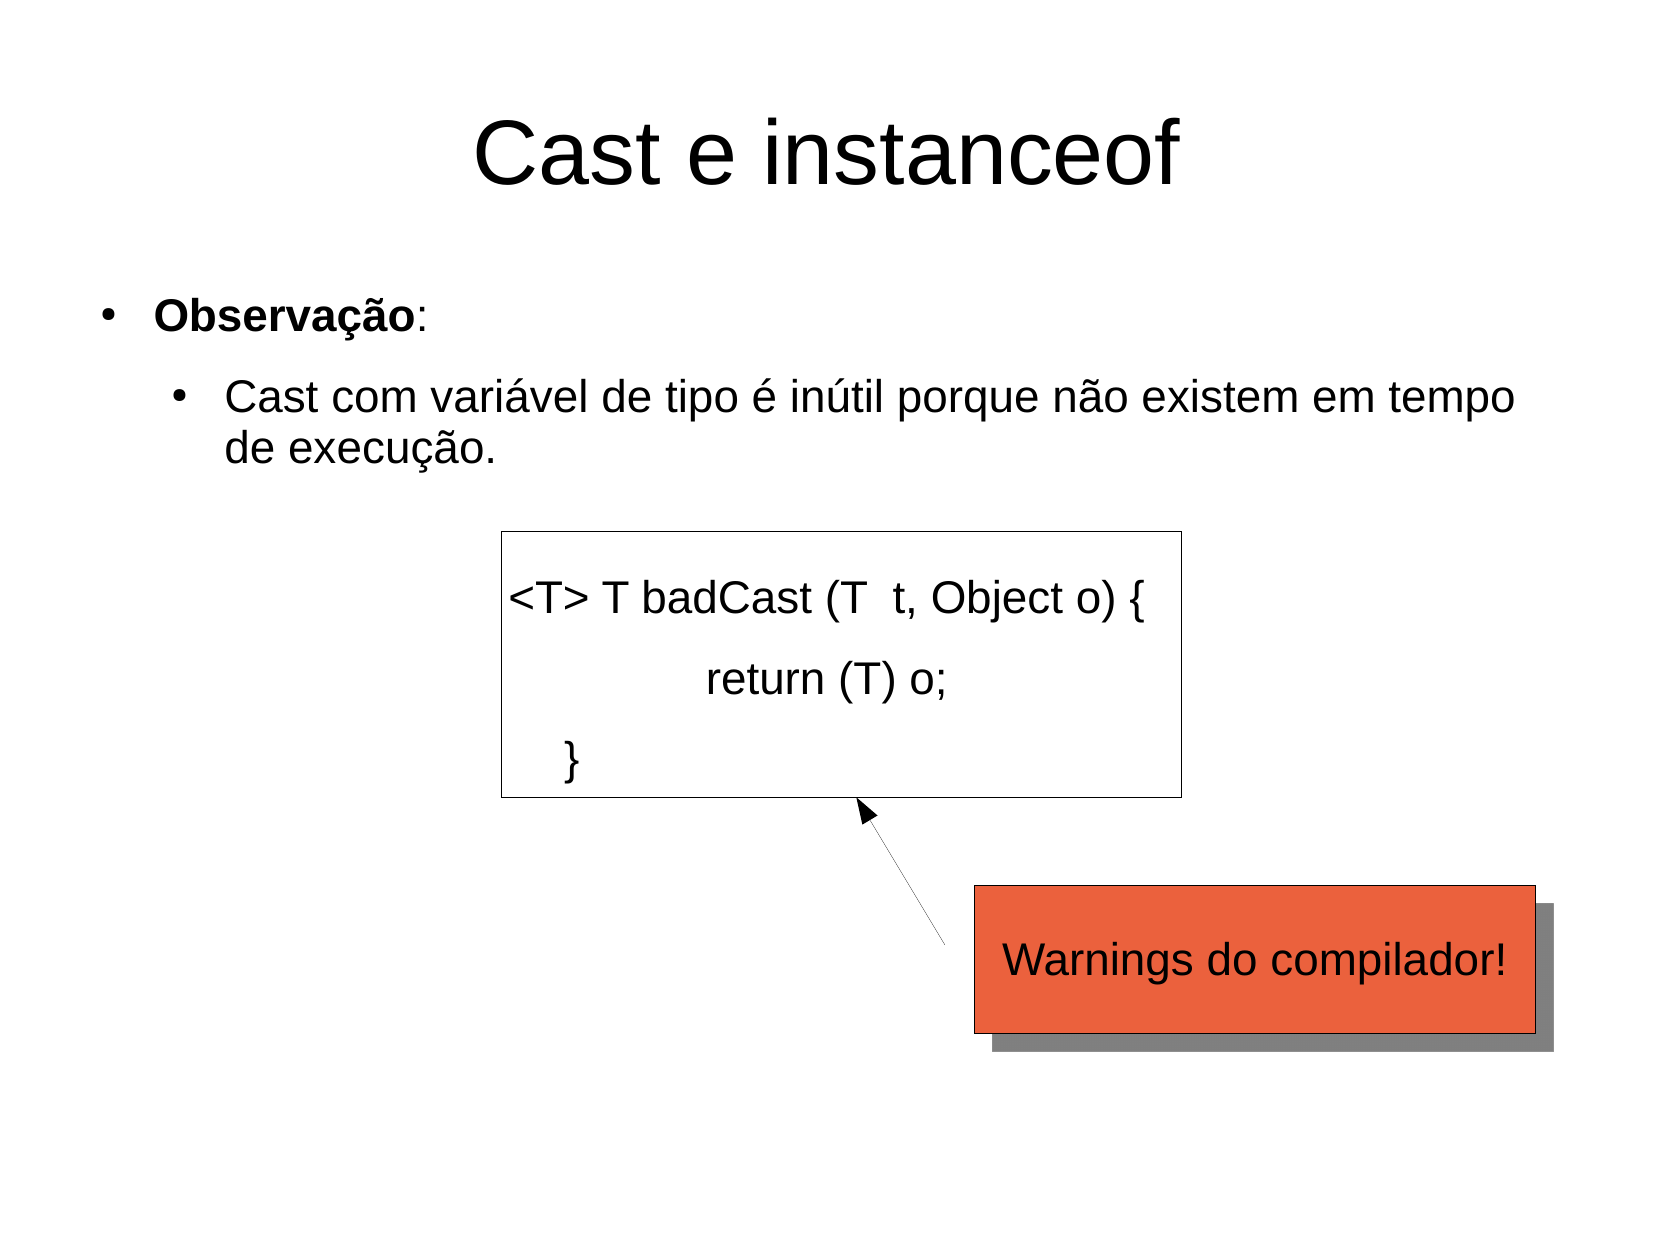

# Cast e instanceof
Observação:
Cast com variável de tipo é inútil porque não existem em tempo de execução.
<T> T badCast (T t, Object o) {
return (T) o;
}
Warnings do compilador!